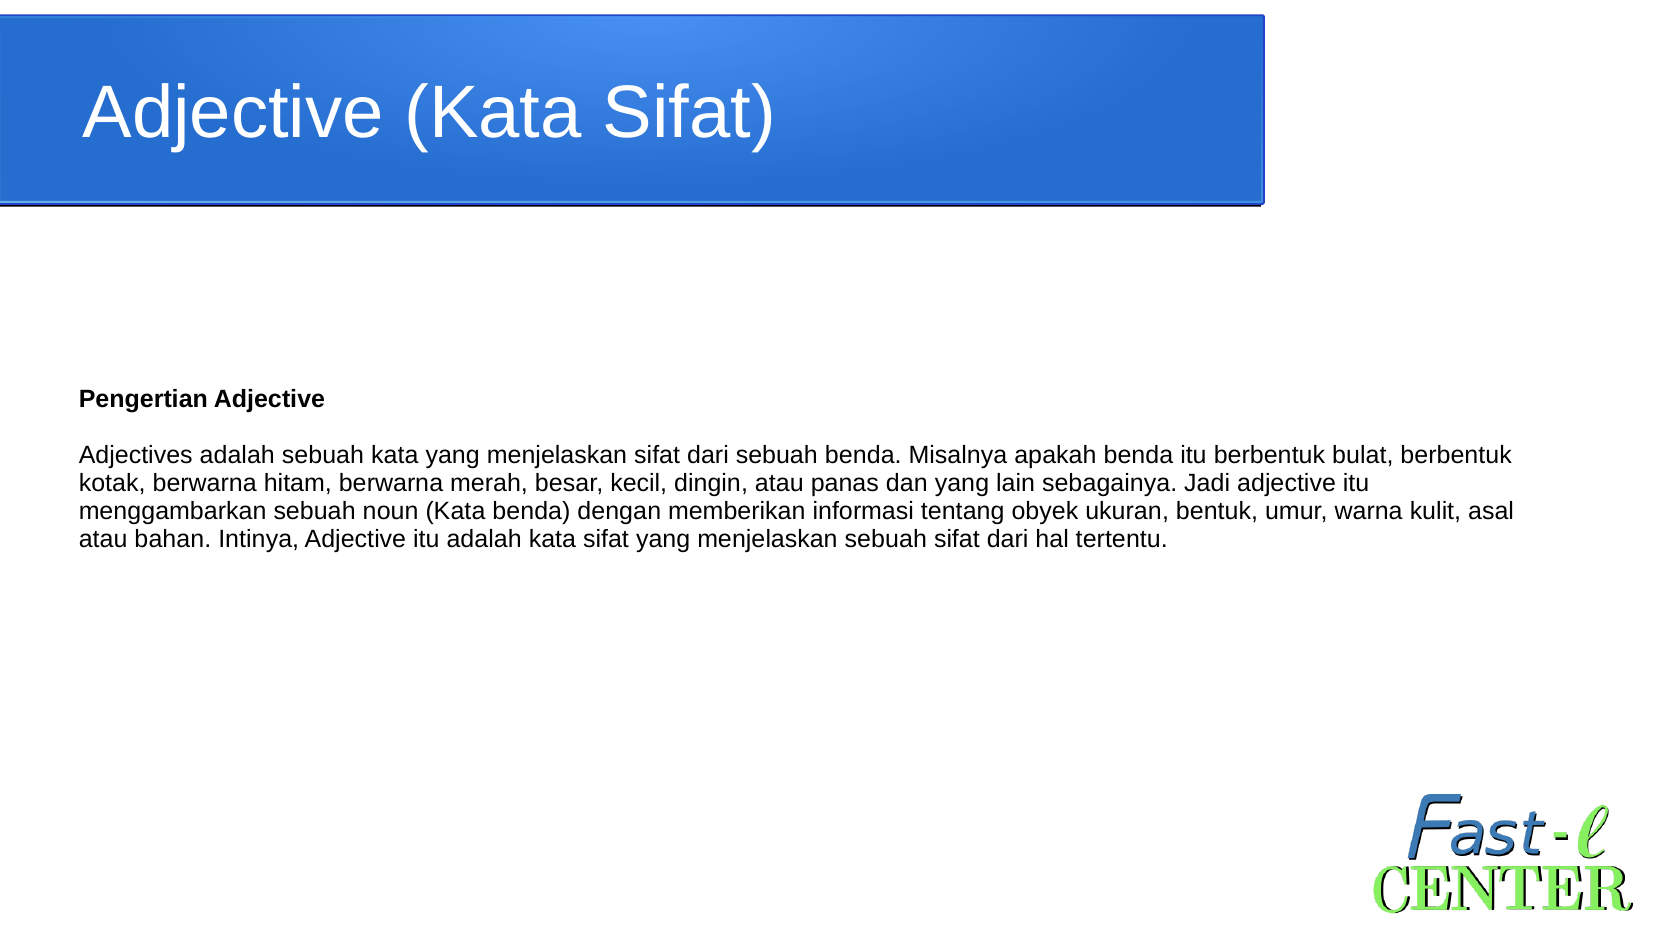

# Adjective (Kata Sifat)
Pengertian Adjective
Adjectives adalah sebuah kata yang menjelaskan sifat dari sebuah benda. Misalnya apakah benda itu berbentuk bulat, berbentuk kotak, berwarna hitam, berwarna merah, besar, kecil, dingin, atau panas dan yang lain sebagainya. Jadi adjective itu menggambarkan sebuah noun (Kata benda) dengan memberikan informasi tentang obyek ukuran, bentuk, umur, warna kulit, asal atau bahan. Intinya, Adjective itu adalah kata sifat yang menjelaskan sebuah sifat dari hal tertentu.